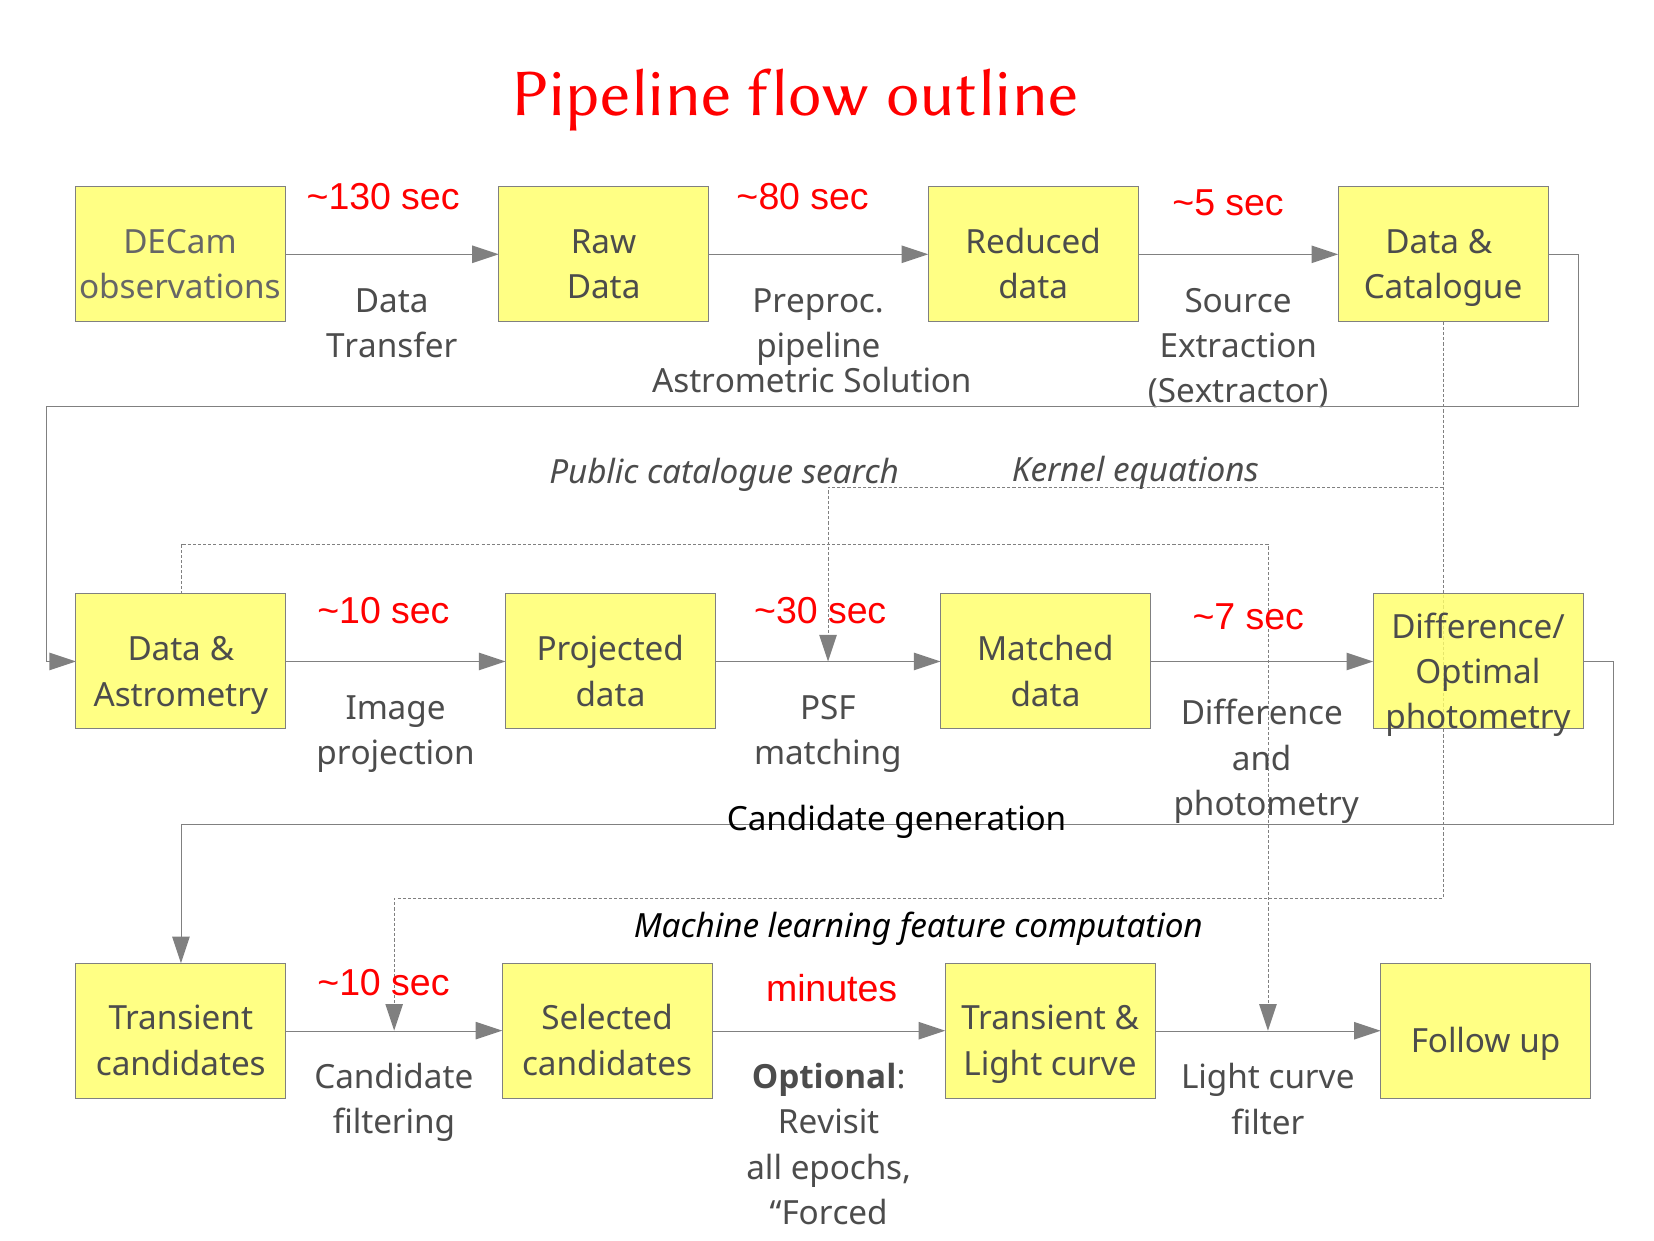

Pipeline flow outline
~130 sec
~80 sec
~5 sec
DECam
observations
Raw
Data
Reduced
data
Data &
Catalogue
~10 sec
~30 sec
~7 sec
Data &
Astrometry
Projected
data
Matched
data
Difference/
Optimal
photometry
~10 sec
 minutes
Selected
candidates
Transient
candidates
Transient &
Light curve
Follow up